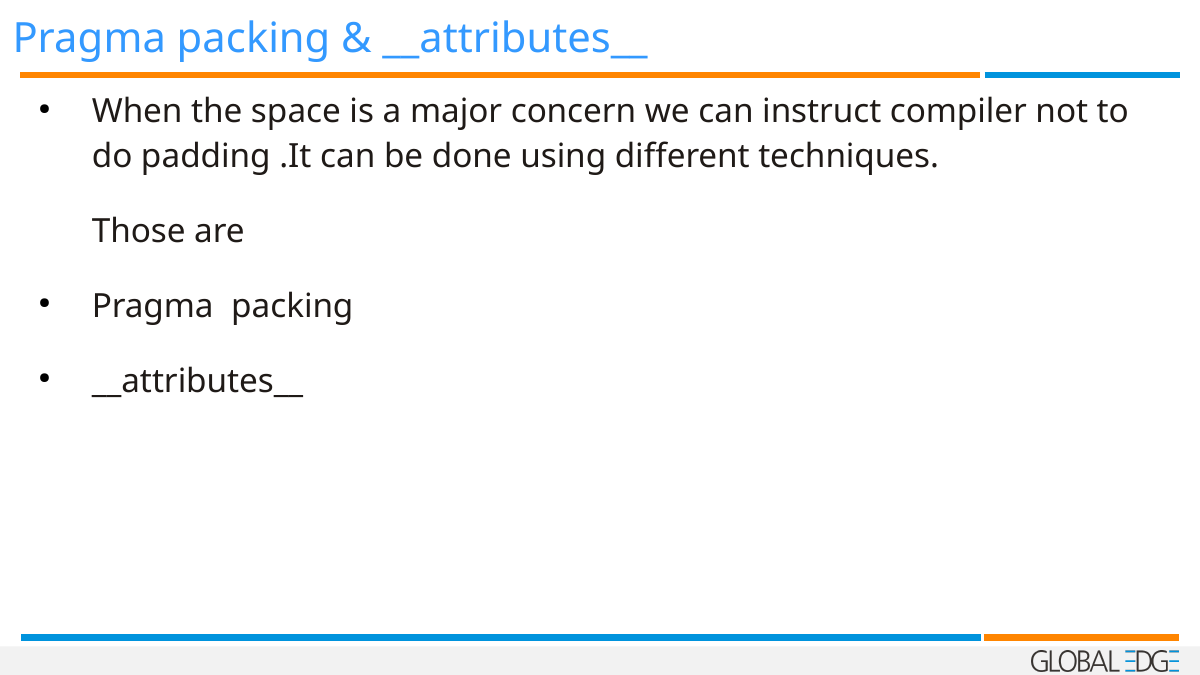

# Pragma packing & __attributes__
When the space is a major concern we can instruct compiler not to do padding .It can be done using different techniques.
Those are
Pragma packing
__attributes__